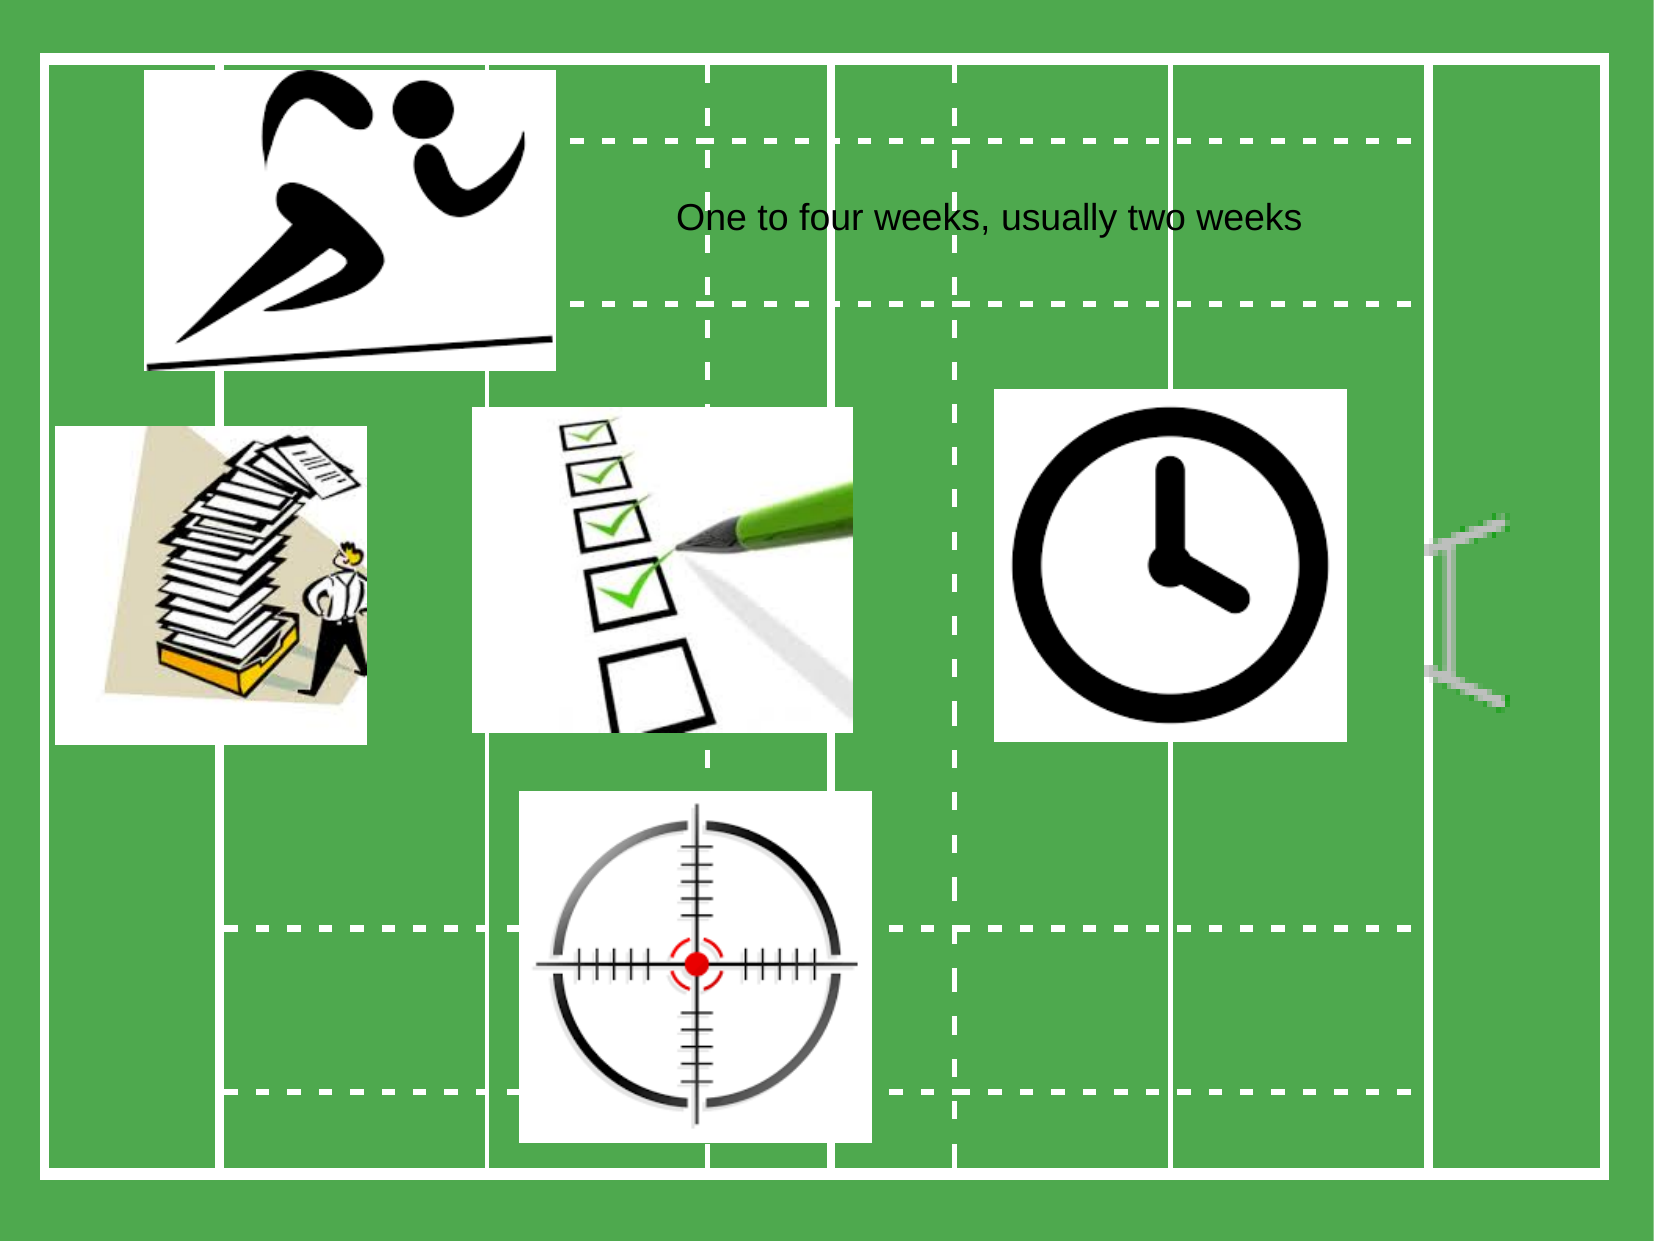

One to four weeks, usually two weeks